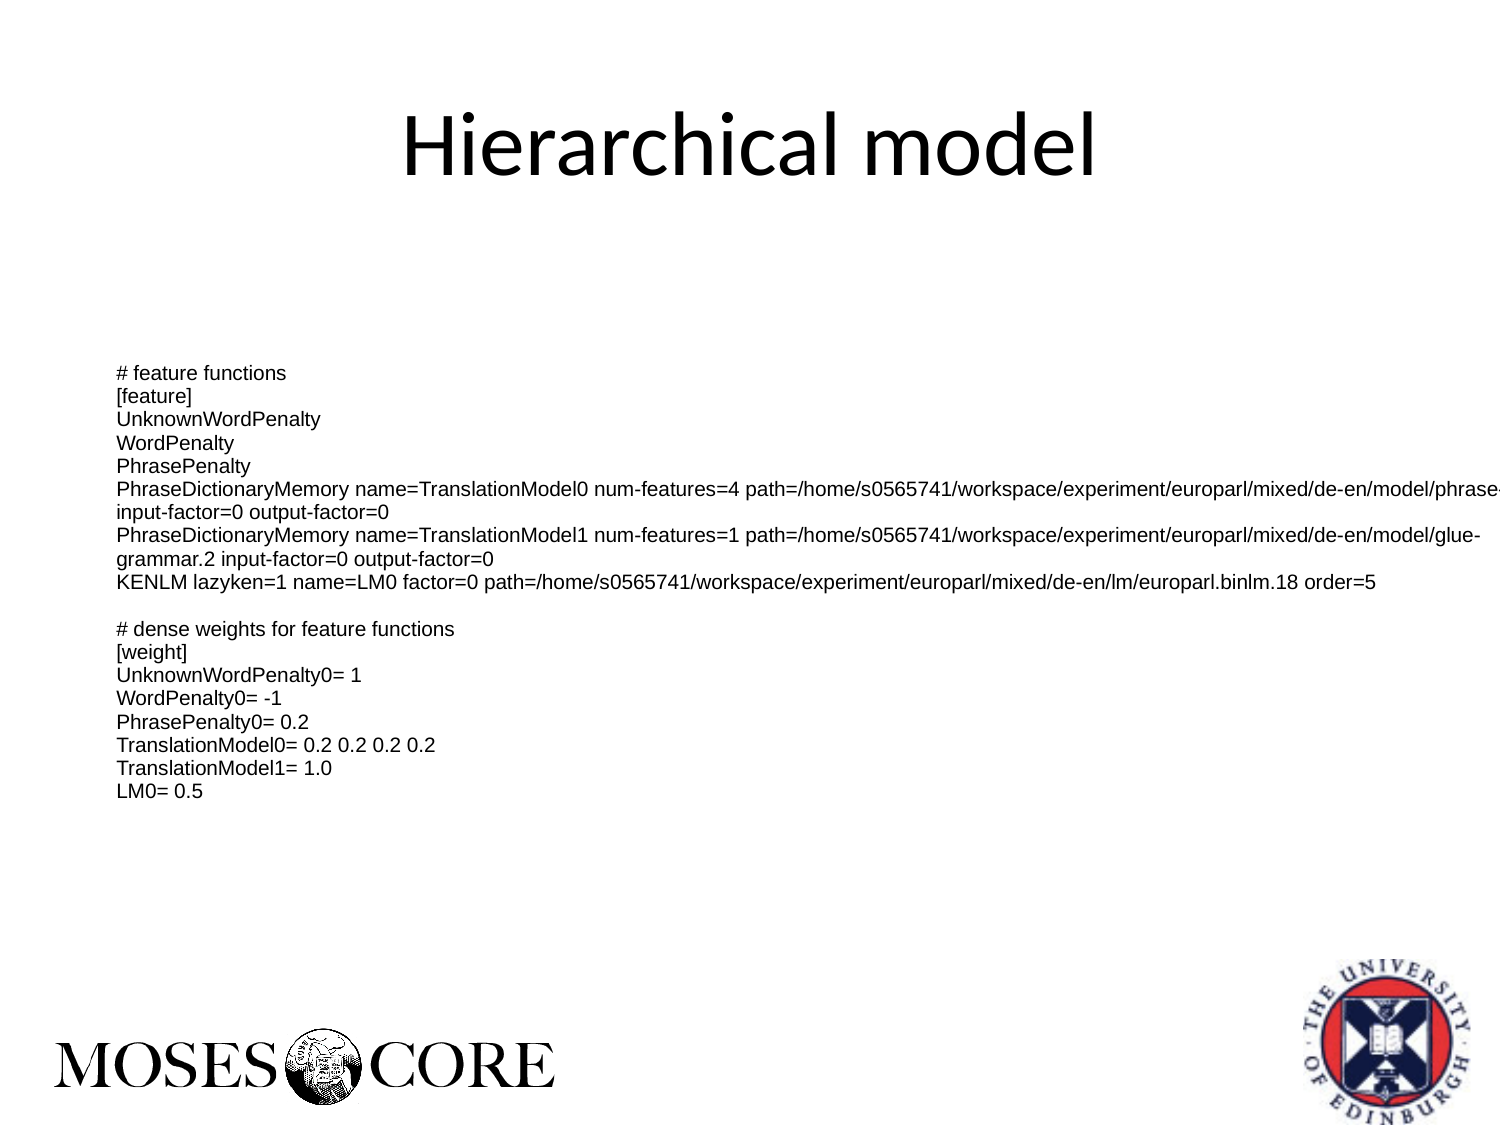

# Hierarchical model
# feature functions
[feature]
UnknownWordPenalty
WordPenalty
PhrasePenalty
PhraseDictionaryMemory name=TranslationModel0 num-features=4 path=/home/s0565741/workspace/experiment/europarl/mixed/de-en/model/phrase-table.2 input-factor=0 output-factor=0
PhraseDictionaryMemory name=TranslationModel1 num-features=1 path=/home/s0565741/workspace/experiment/europarl/mixed/de-en/model/glue-grammar.2 input-factor=0 output-factor=0
KENLM lazyken=1 name=LM0 factor=0 path=/home/s0565741/workspace/experiment/europarl/mixed/de-en/lm/europarl.binlm.18 order=5
# dense weights for feature functions
[weight]
UnknownWordPenalty0= 1
WordPenalty0= -1
PhrasePenalty0= 0.2
TranslationModel0= 0.2 0.2 0.2 0.2
TranslationModel1= 1.0
LM0= 0.5